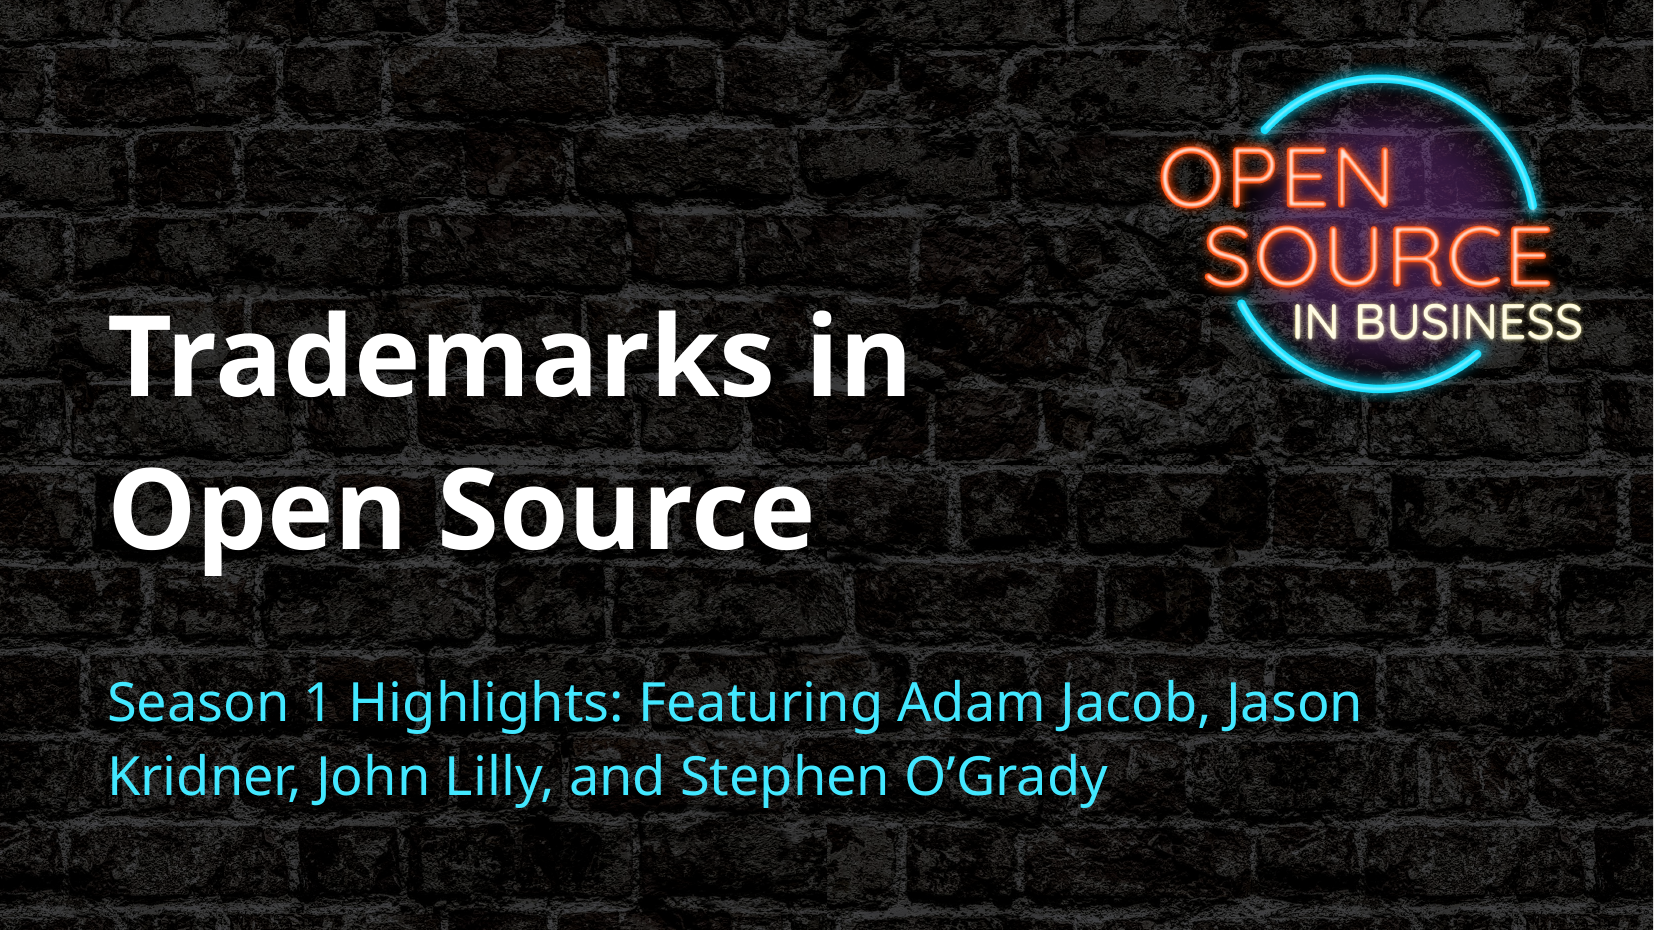

# Trademarks in Open Source
Season 1 Highlights: Featuring Adam Jacob, Jason Kridner, John Lilly, and Stephen O’Grady